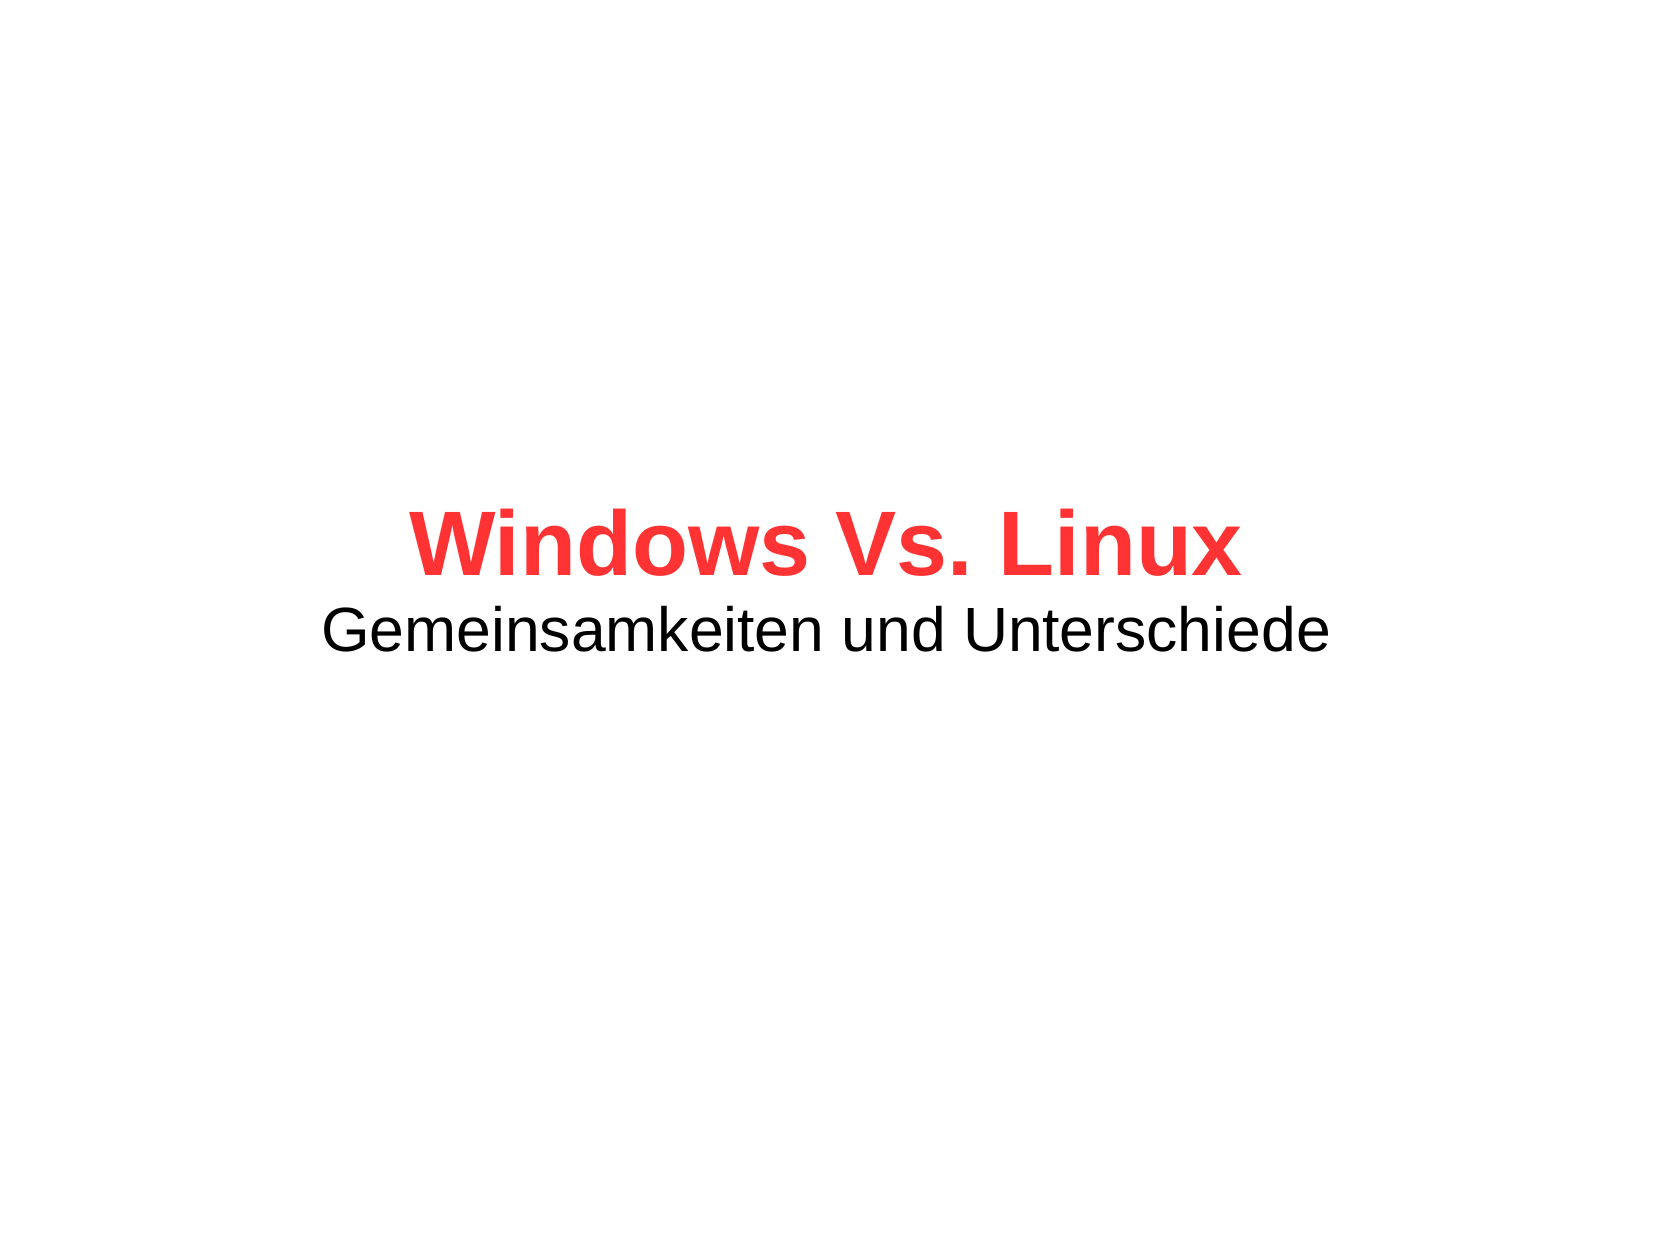

# Windows Vs. Linux
Gemeinsamkeiten und Unterschiede